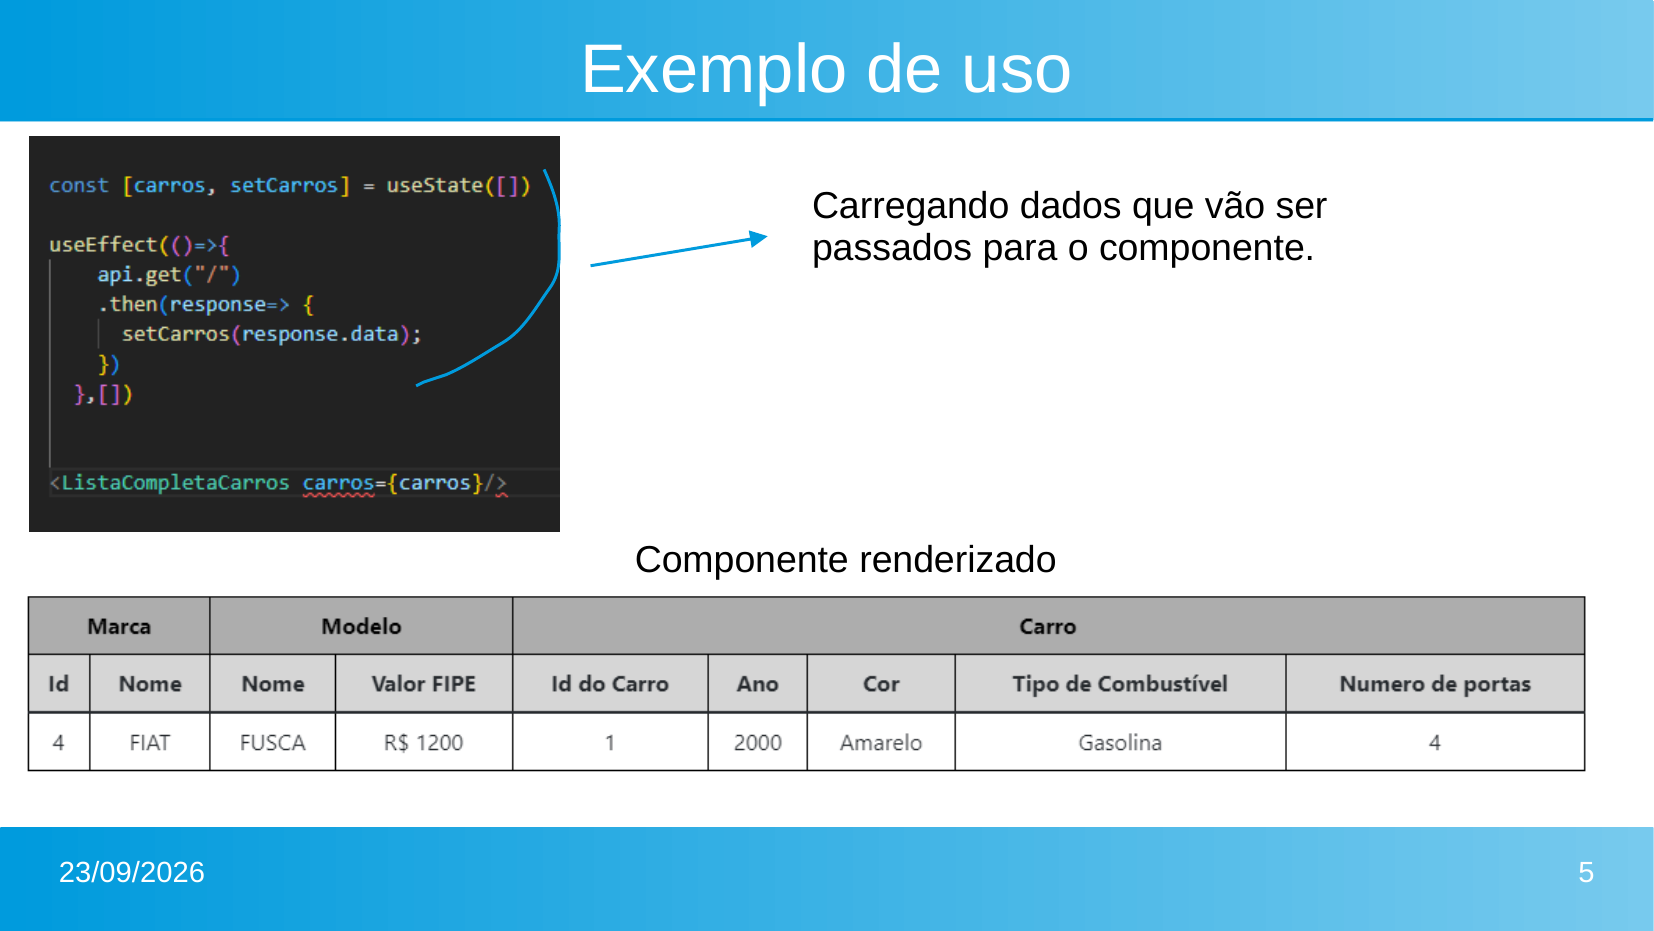

# Exemplo de uso
Carregando dados que vão ser passados para o componente.
Componente renderizado
5